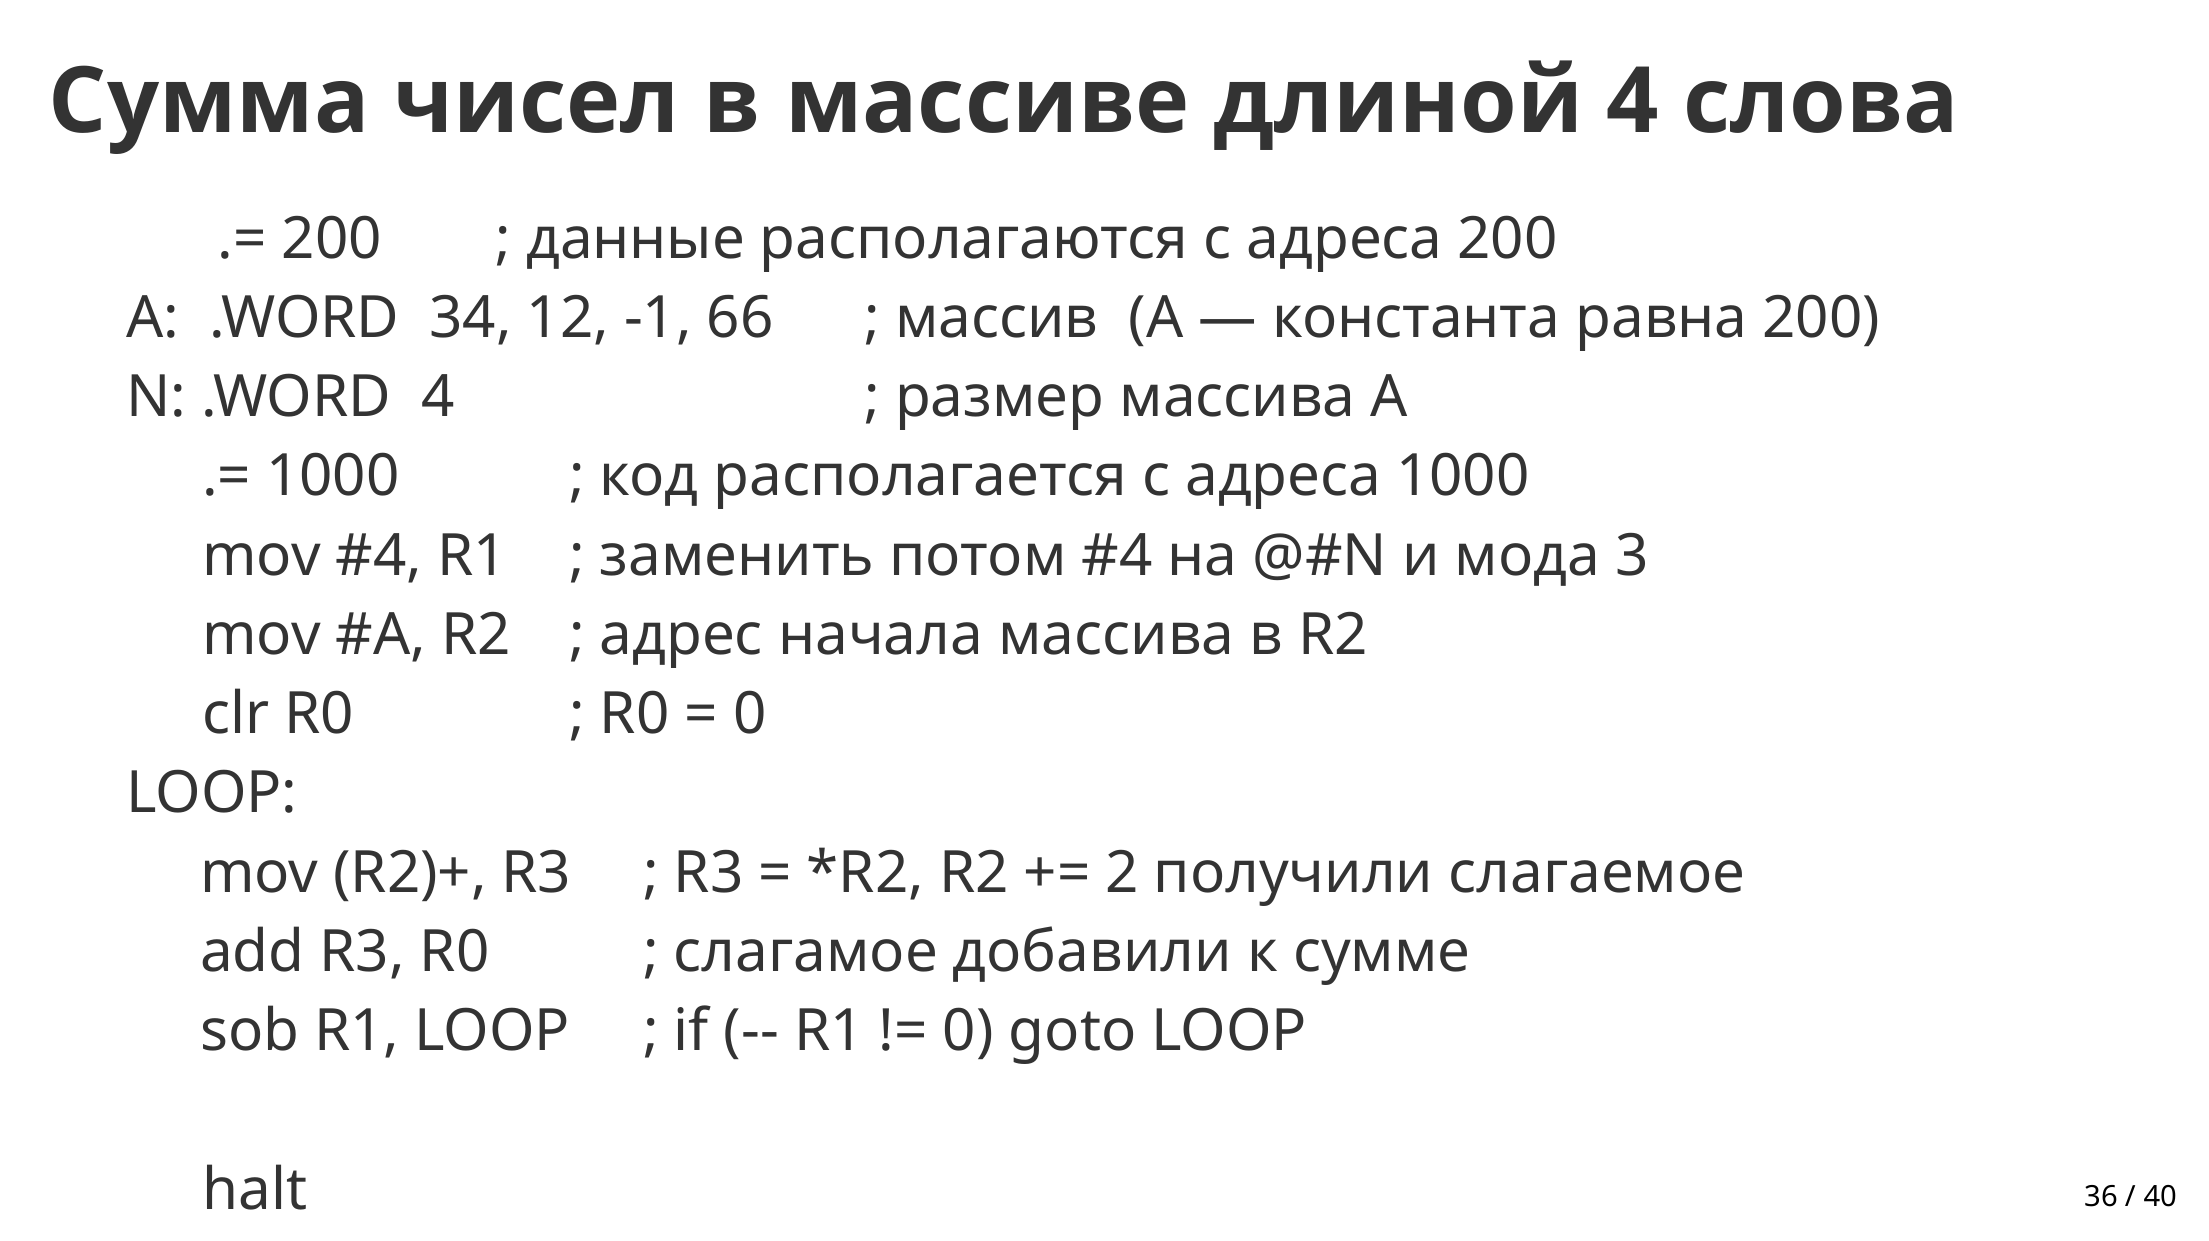

# Сумма чисел в массиве длиной 4 слова
 .= 200		; данные располагаются с адреса 200
A: .WORD 34, 12, -1, 66 	; массив (А — константа равна 200)
N: .WORD 4						; размер массива А
 .= 1000			; код располагается с адреса 1000
 mov #4, R1	; заменить потом #4 на @#N и мода 3
 mov #A, R2	; адрес начала массива в R2
 clr R0			; R0 = 0
LOOP:
	mov (R2)+, R3	; R3 = *R2, R2 += 2 получили слагаемое
	add R3, R0			; слагамое добавили к сумме
	sob R1, LOOP	; if (-- R1 != 0) goto LOOP
 halt
36